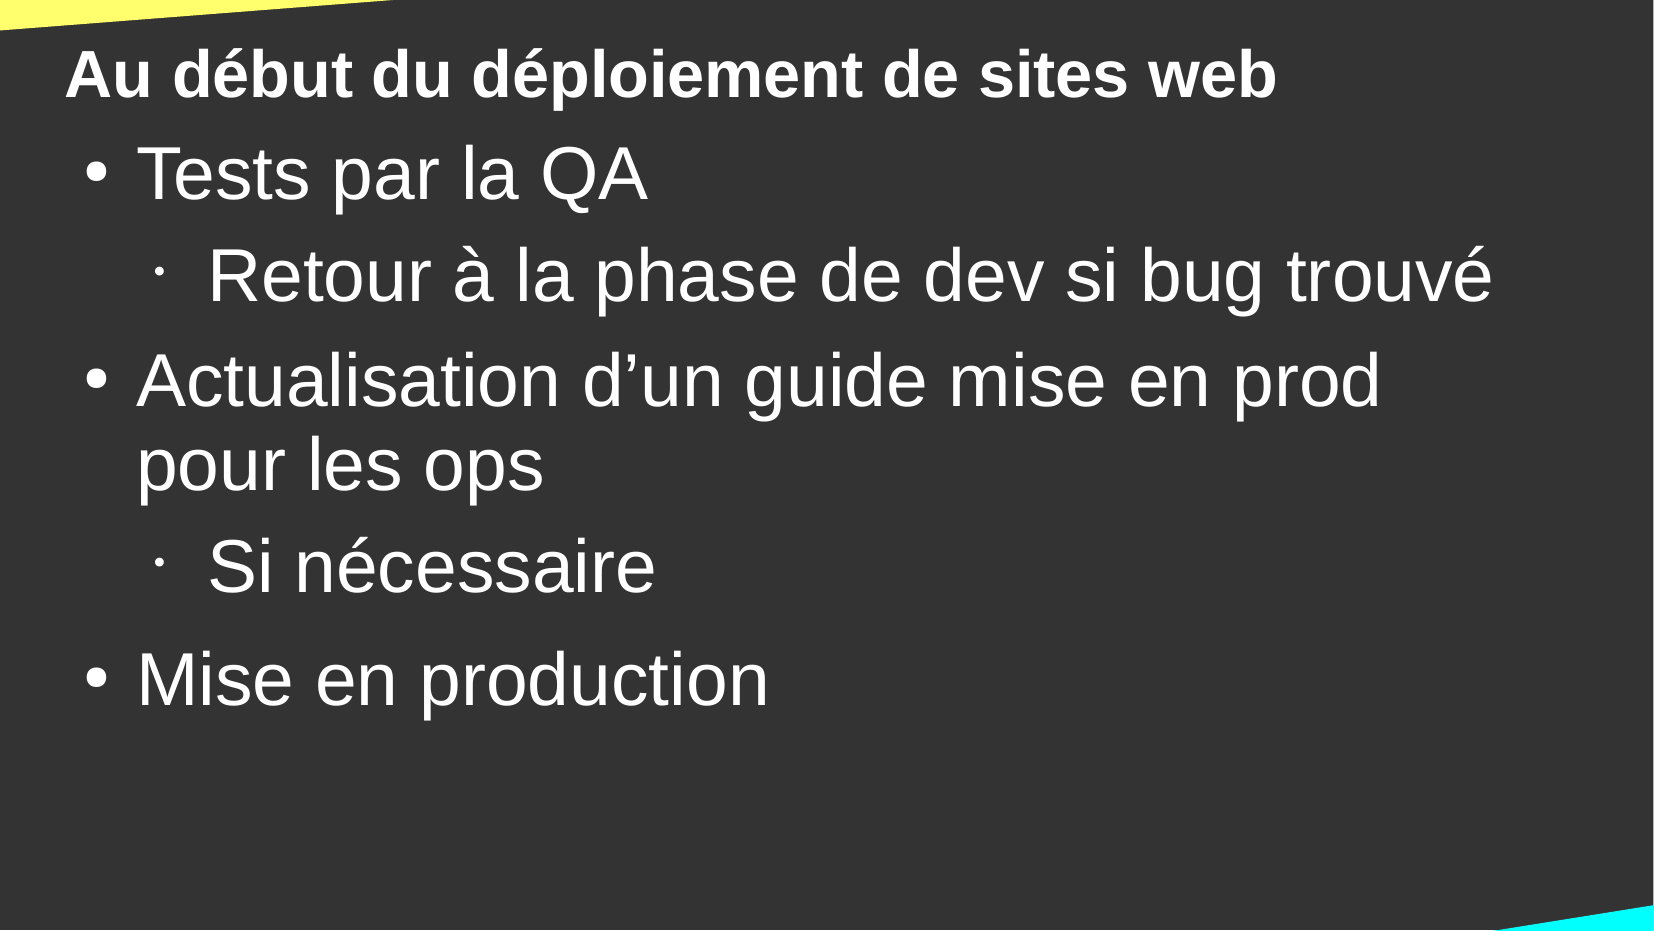

# Au début du déploiement de sites web
Tests par la QA
Retour à la phase de dev si bug trouvé
Actualisation d’un guide mise en prod pour les ops
Si nécessaire
Mise en production